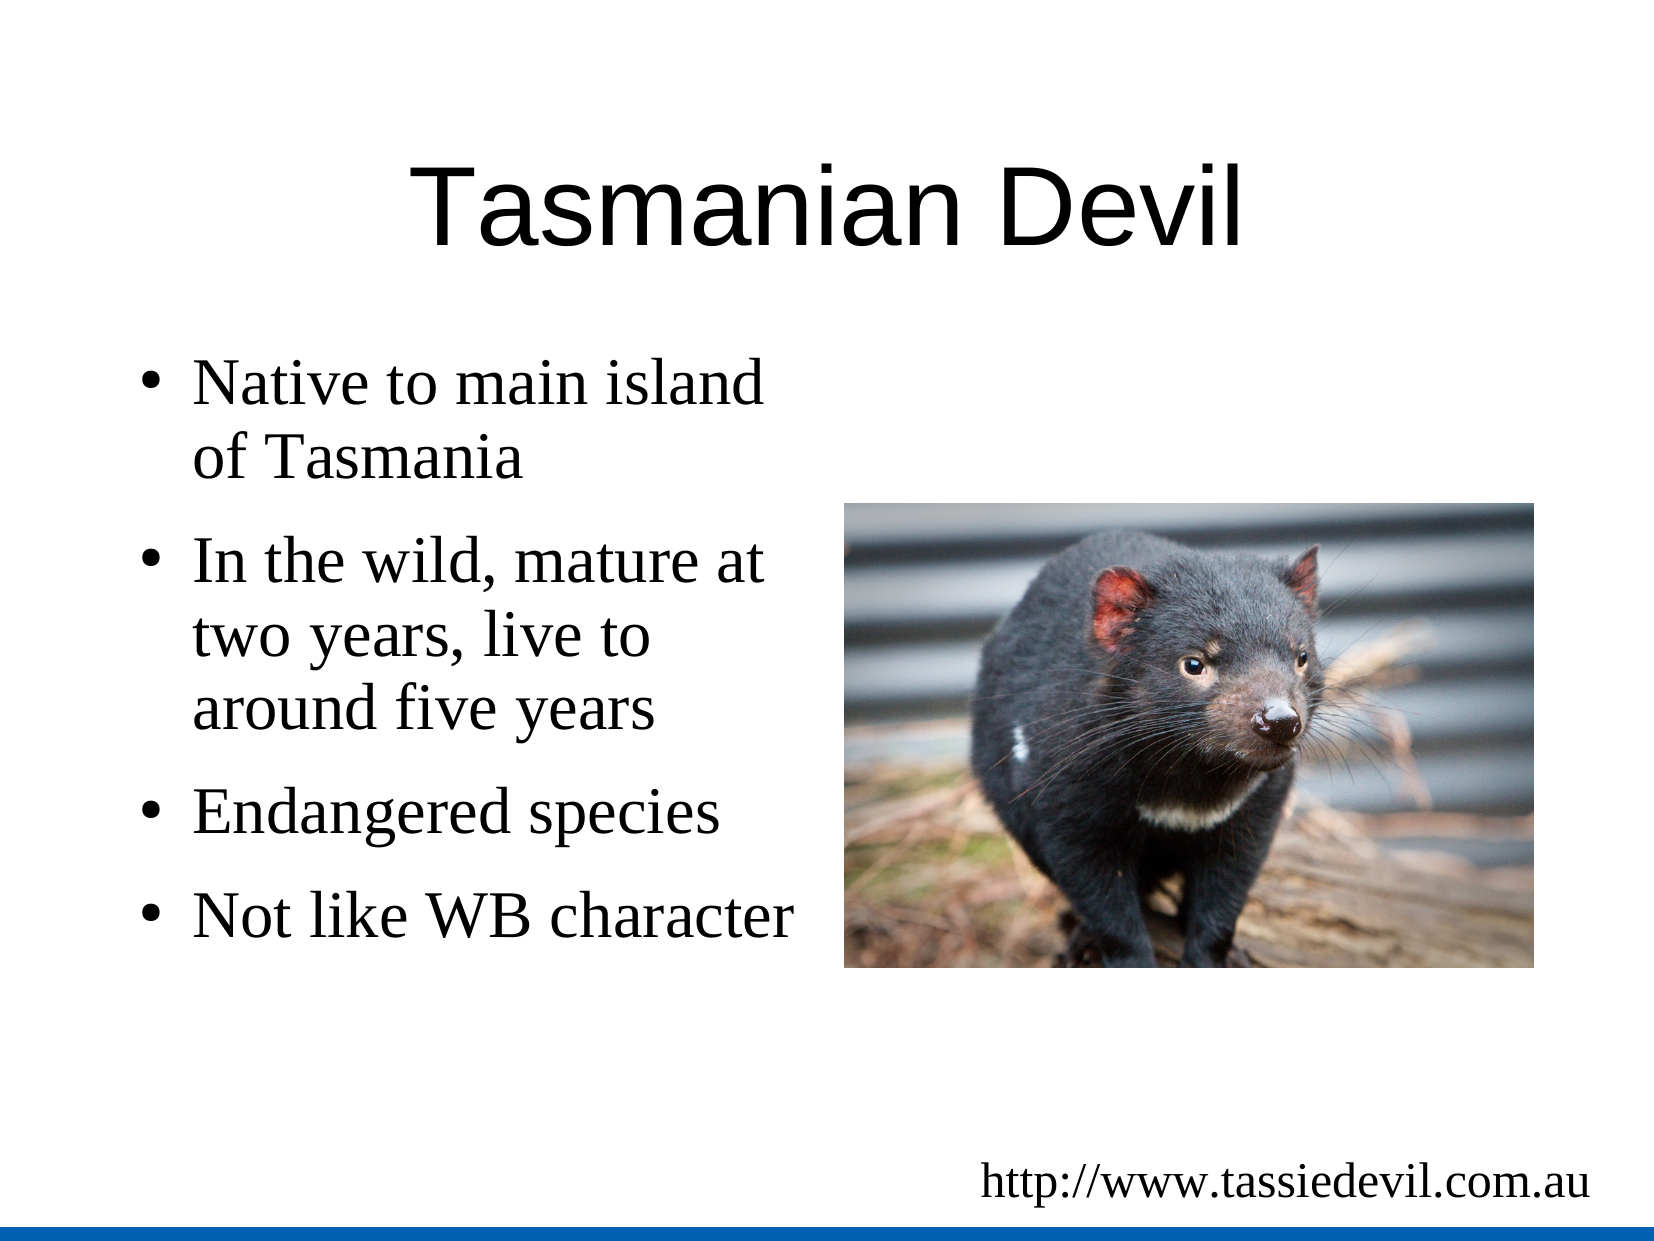

# Tasmanian Devil
Native to main island of Tasmania
In the wild, mature at two years, live to around five years
Endangered species
Not like WB character
http://www.tassiedevil.com.au